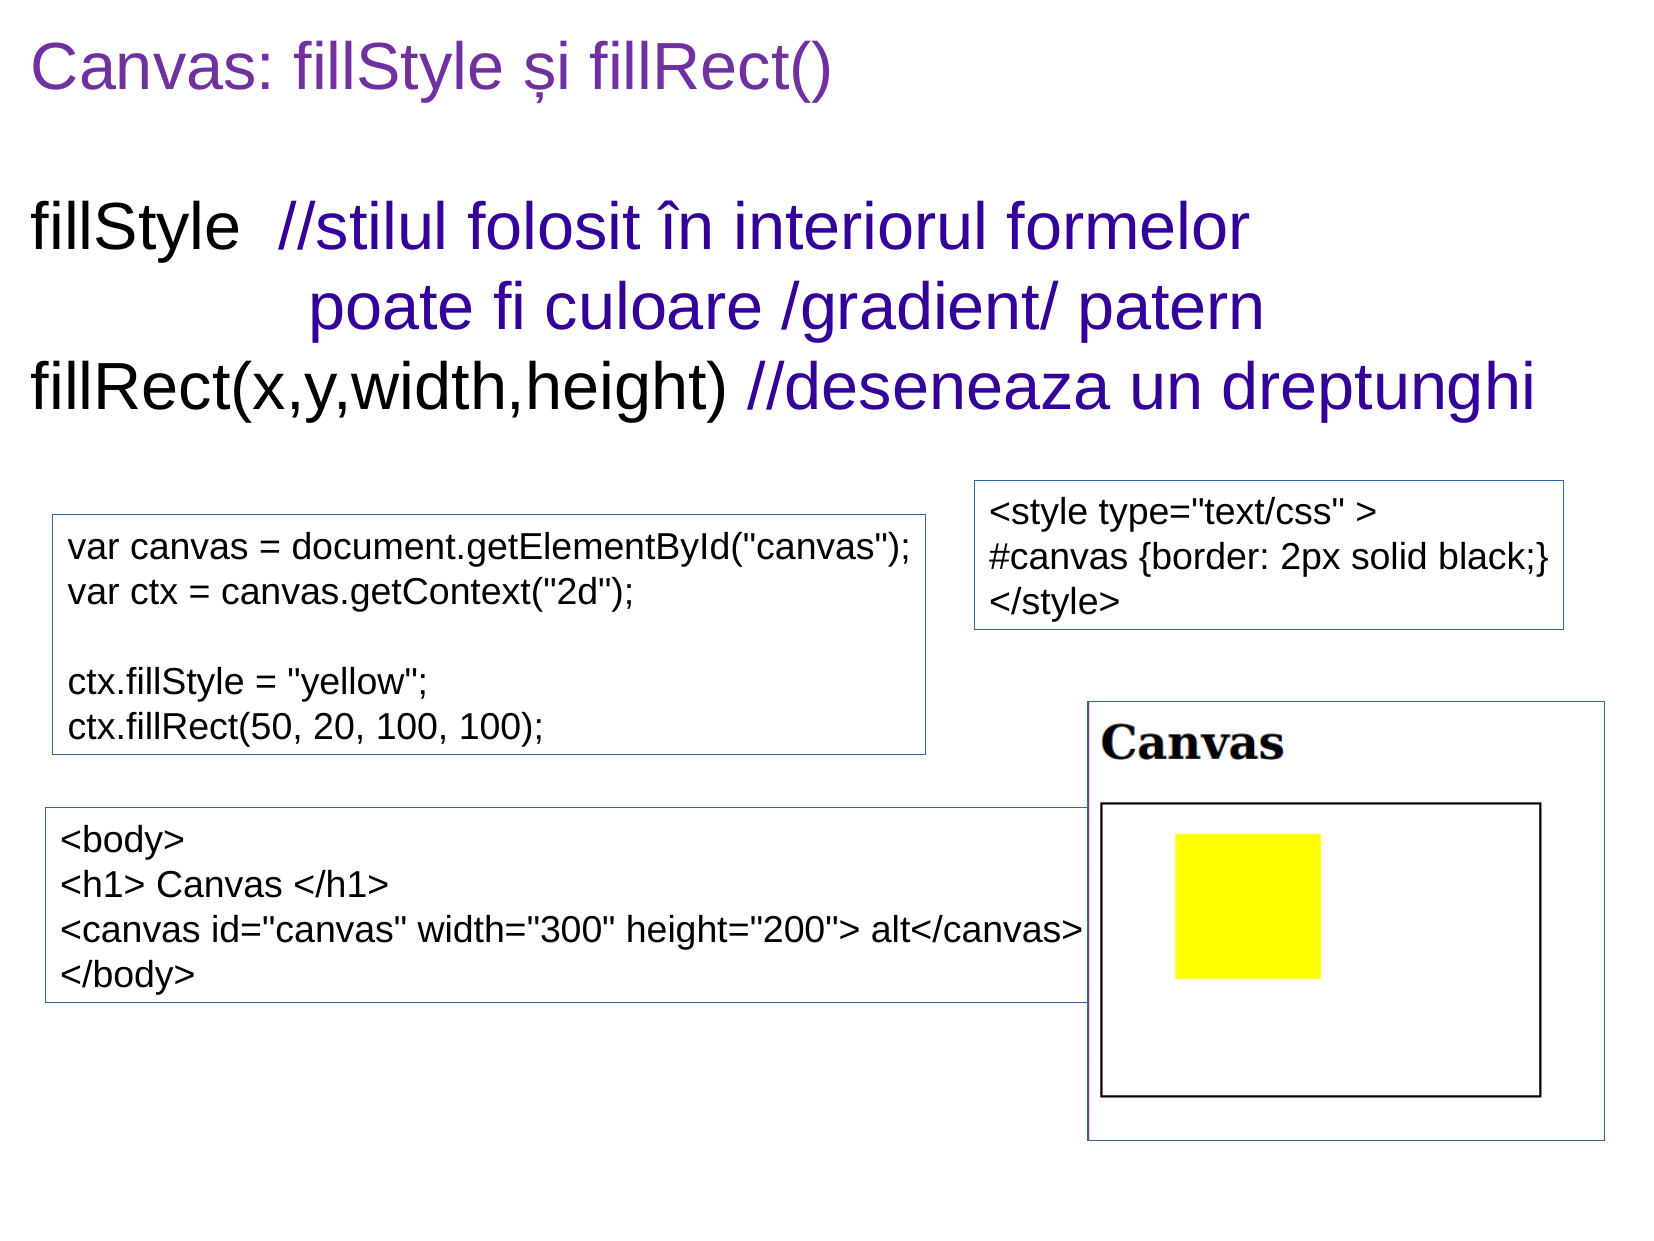

Canvas: fillStyle și fillRect()
fillStyle //stilul folosit în interiorul formelor
 poate fi culoare /gradient/ patern
fillRect(x,y,width,height) //deseneaza un dreptunghi
<style type="text/css" >
#canvas {border: 2px solid black;}
</style>
var canvas = document.getElementById("canvas");
var ctx = canvas.getContext("2d");
ctx.fillStyle = "yellow";
ctx.fillRect(50, 20, 100, 100);
<body>
<h1> Canvas </h1>
<canvas id="canvas" width="300" height="200"> alt</canvas>
</body>